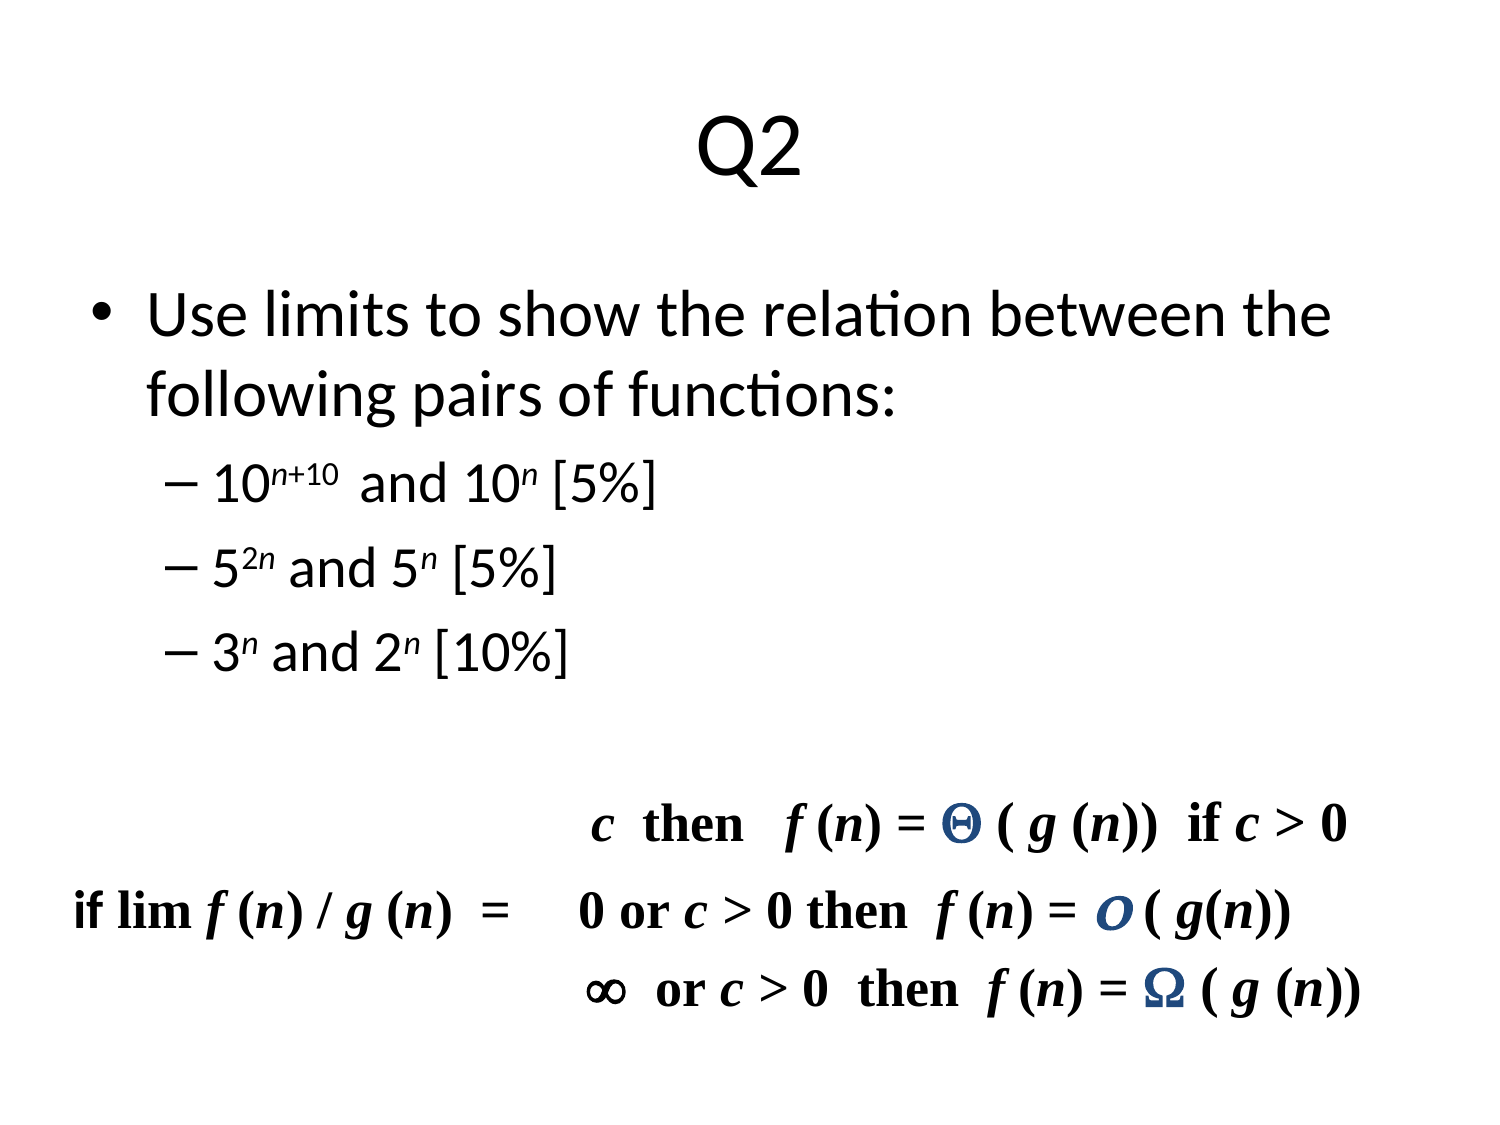

# Q2
Use limits to show the relation between the following pairs of functions:
10n+10 and 10n [5%]
52n and 5n [5%]
3n and 2n [10%]
 		 	 c then f (n) =  ( g (n)) if c > 0
if lim f (n) / g (n) = 0 or c > 0 then f (n) =  ( g(n))
				 or c > 0then f (n) =  ( g (n))